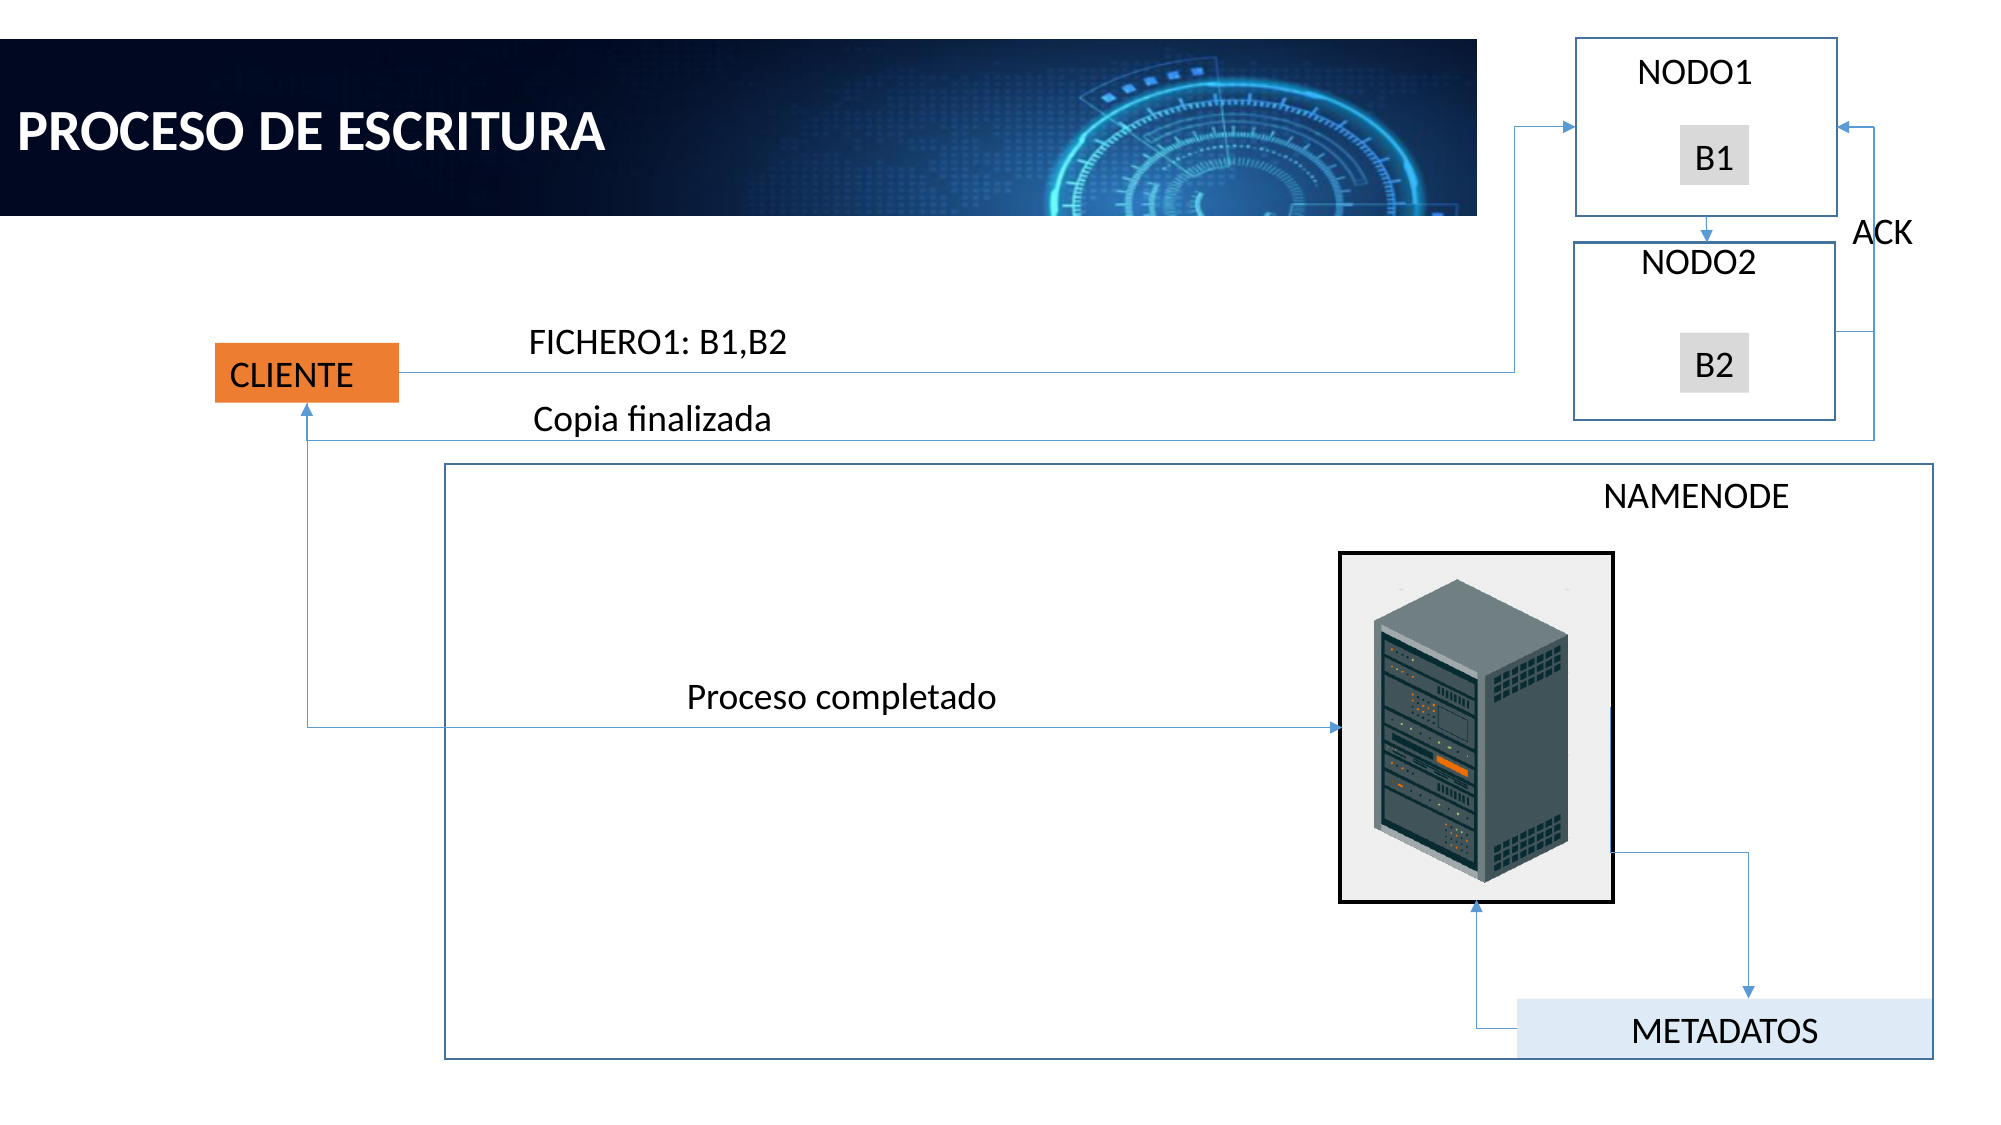

PROCESO DE ESCRITURA
NODO1
B1
ACK
NODO2
FICHERO1: B1,B2
B2
CLIENTE
Copia finalizada
NAMENODE
Proceso completado
METADATOS